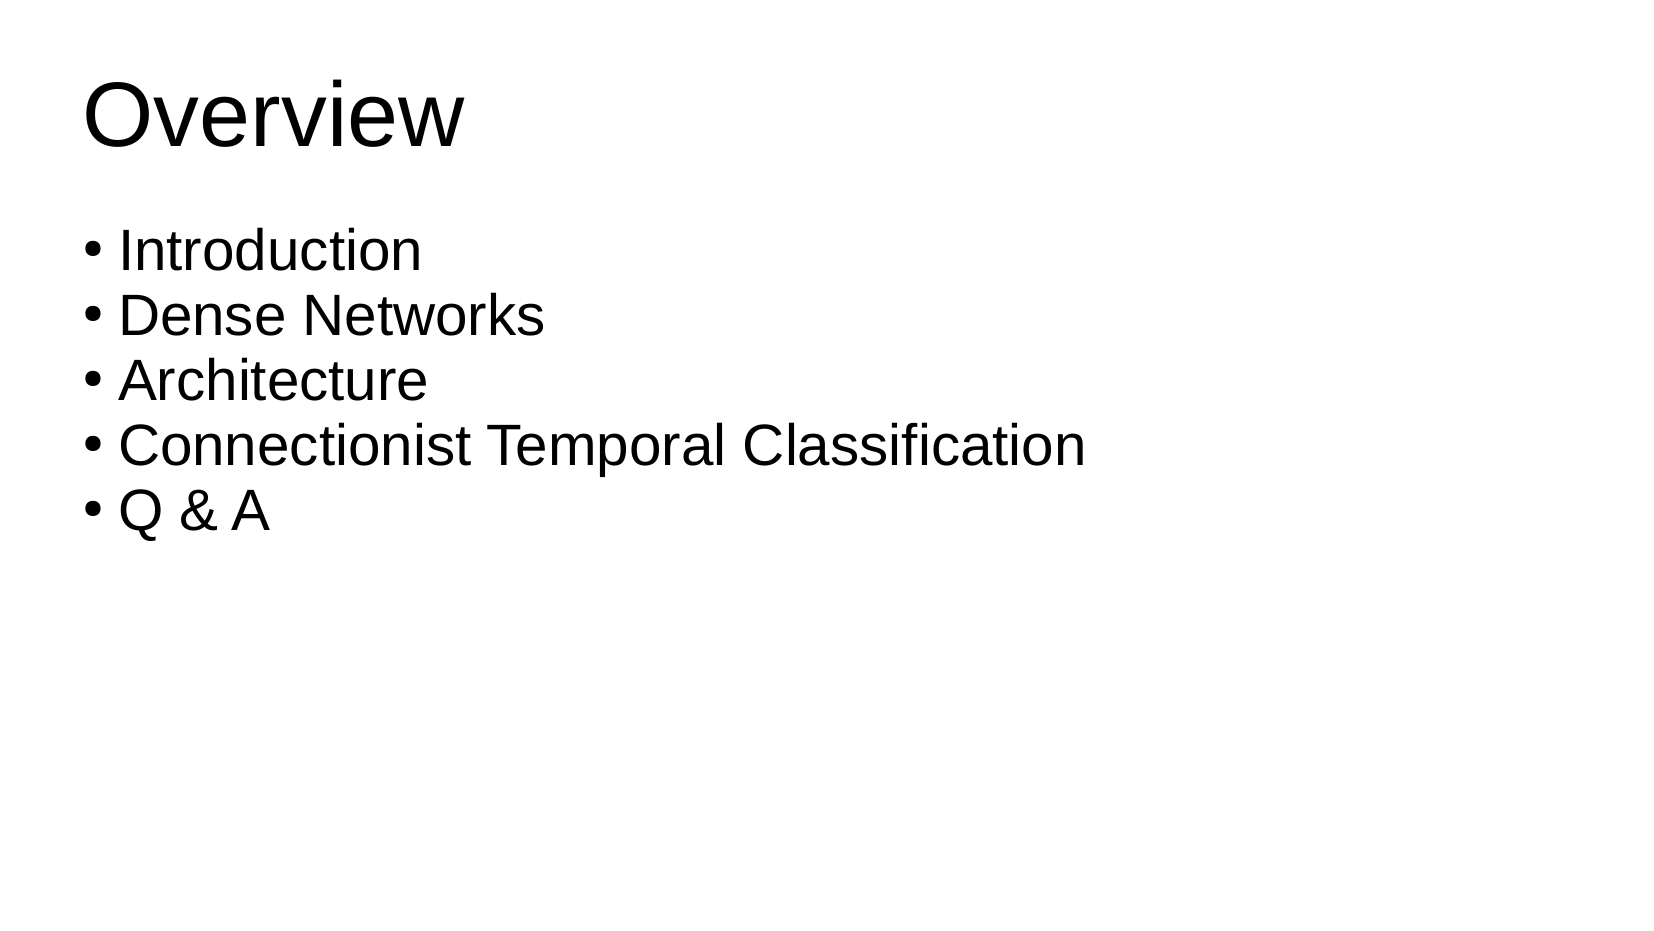

# Overview
Introduction
Dense Networks
Architecture
Connectionist Temporal Classification
Q & A